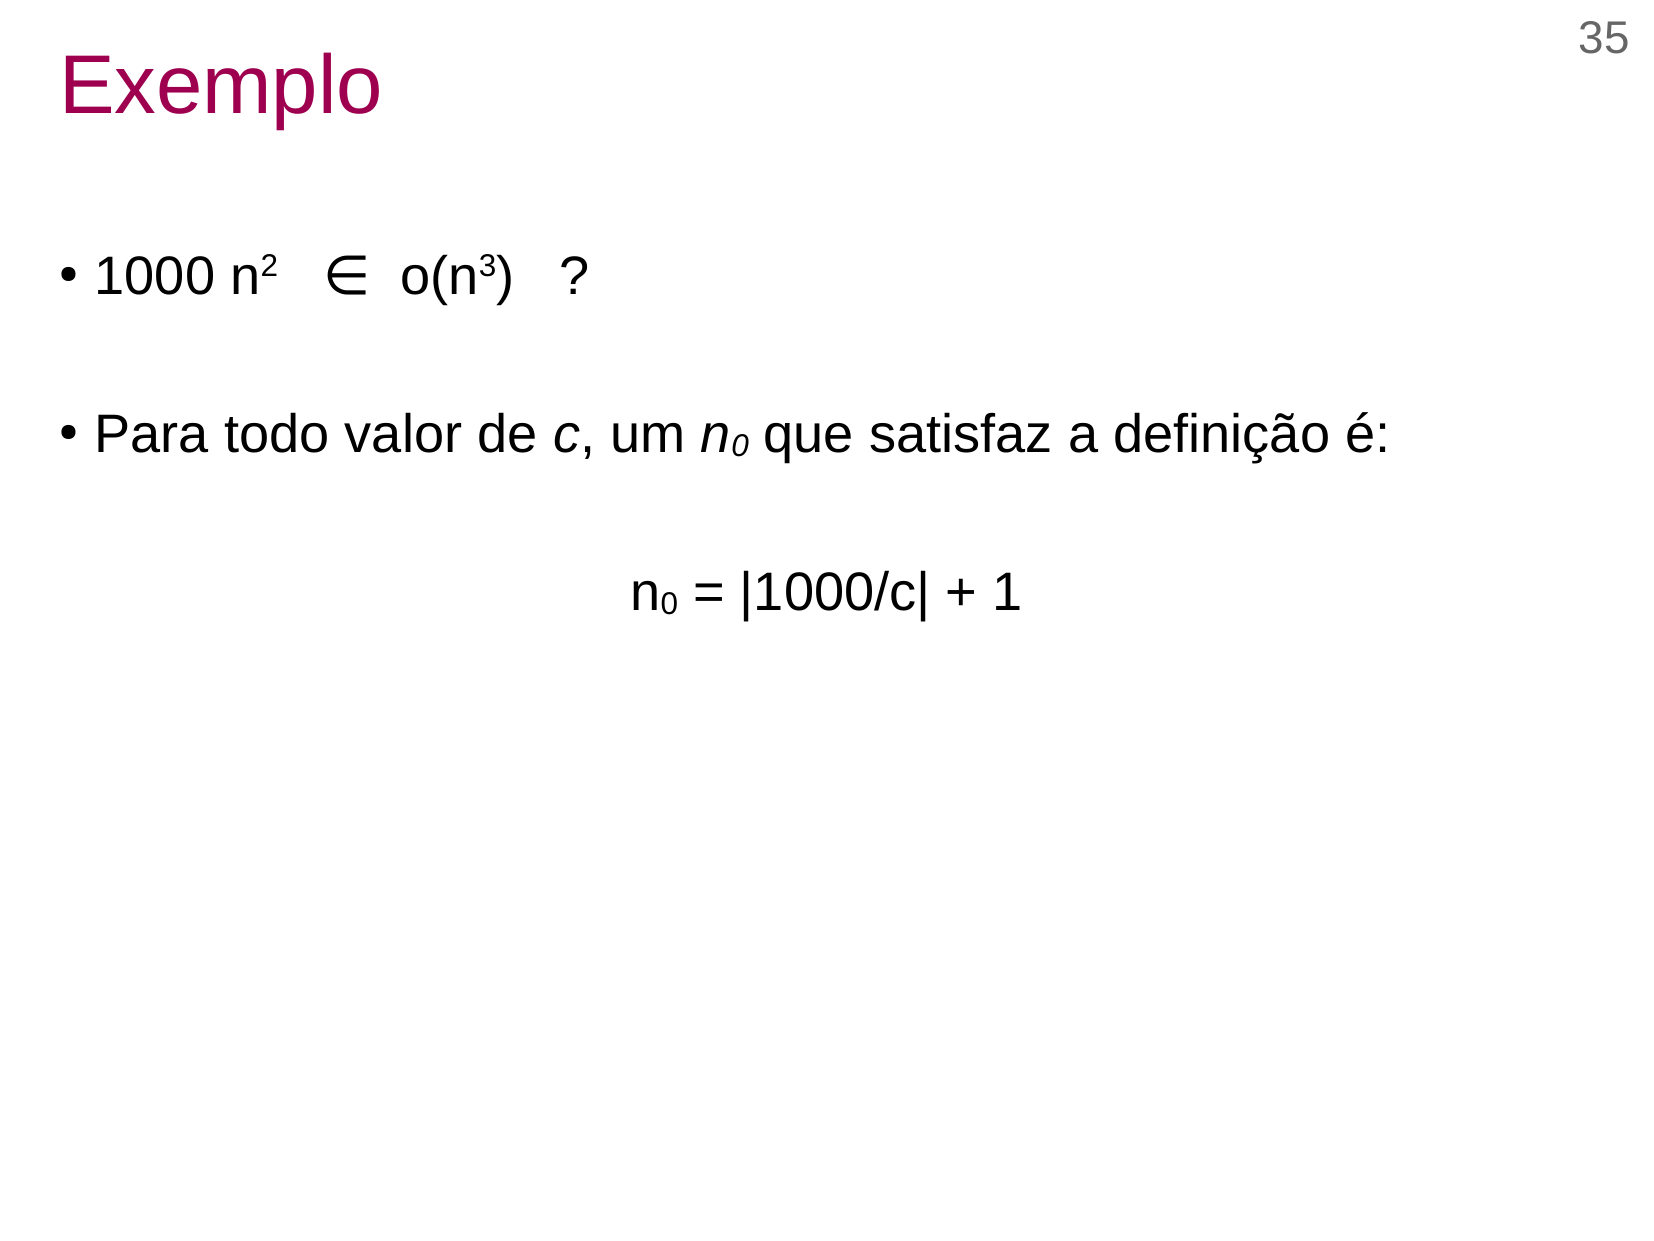

35
# Exemplo
1000 n2 ∈ o(n3) ?
Para todo valor de c, um n0 que satisfaz a definição é:
n0 = |1000/c| + 1